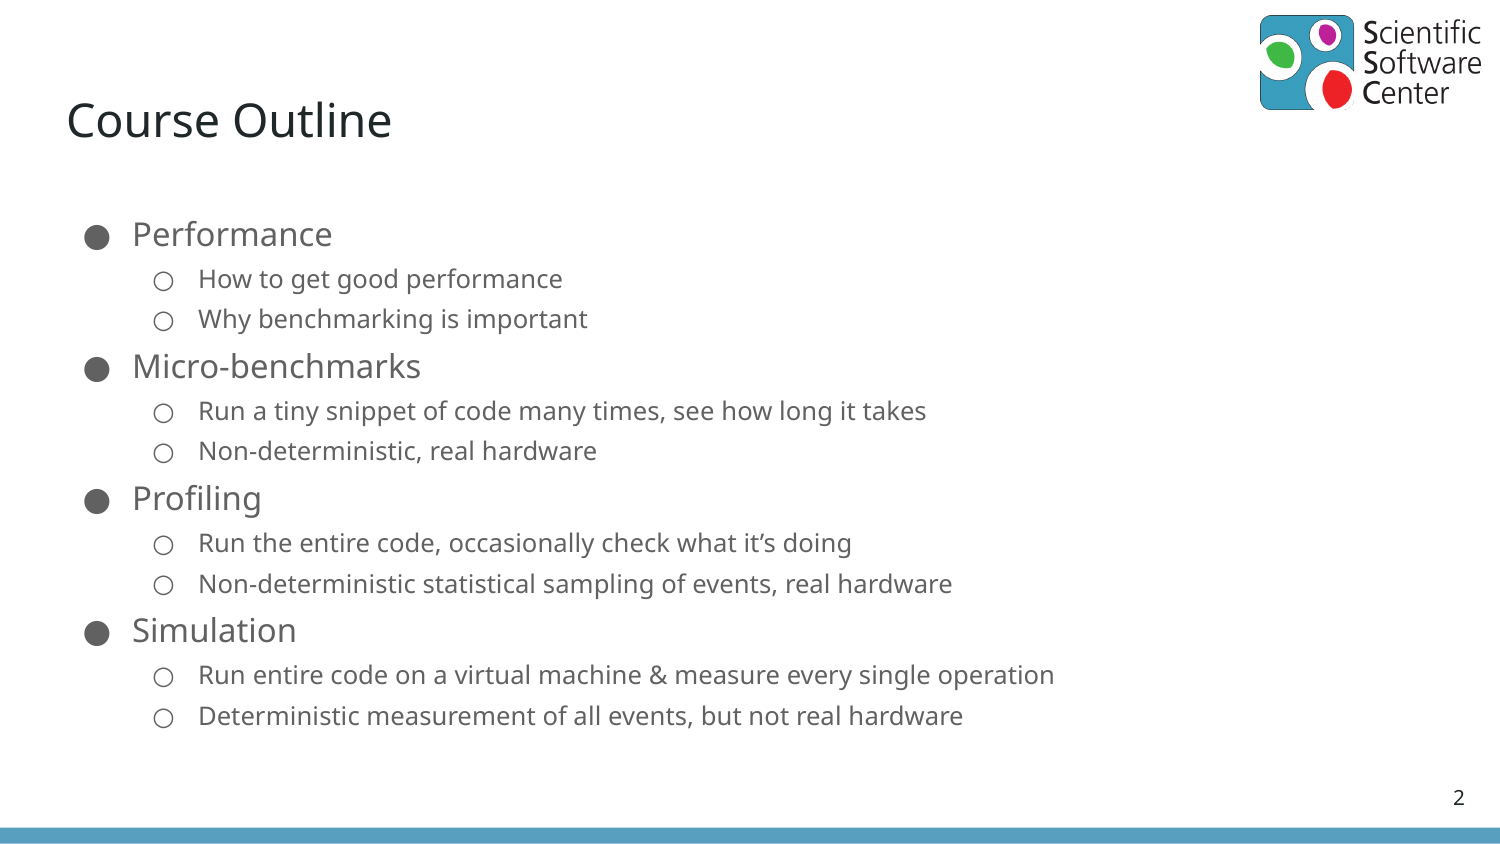

# Course Outline
Performance
How to get good performance
Why benchmarking is important
Micro-benchmarks
Run a tiny snippet of code many times, see how long it takes
Non-deterministic, real hardware
Profiling
Run the entire code, occasionally check what it’s doing
Non-deterministic statistical sampling of events, real hardware
Simulation
Run entire code on a virtual machine & measure every single operation
Deterministic measurement of all events, but not real hardware